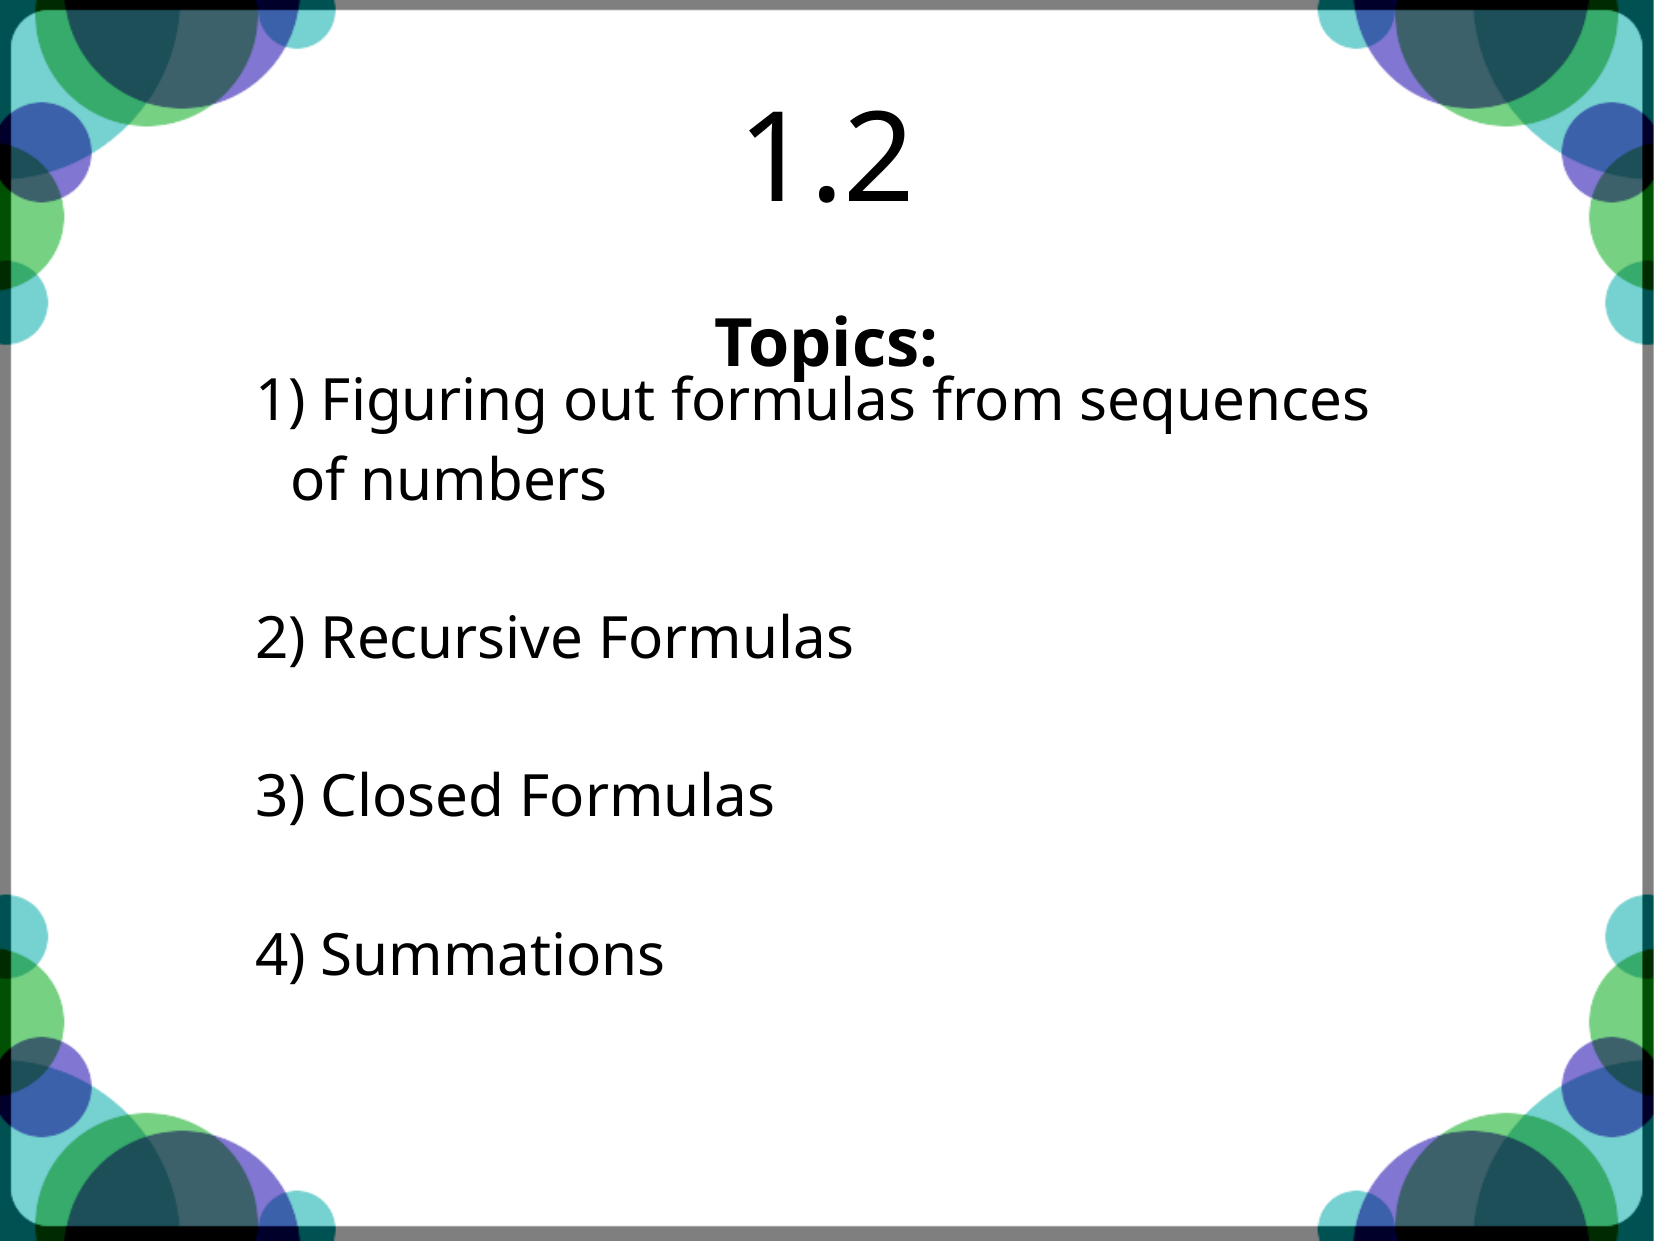

# 1.2
Topics:
 Figuring out formulas from sequences of numbers
 Recursive Formulas
 Closed Formulas
 Summations